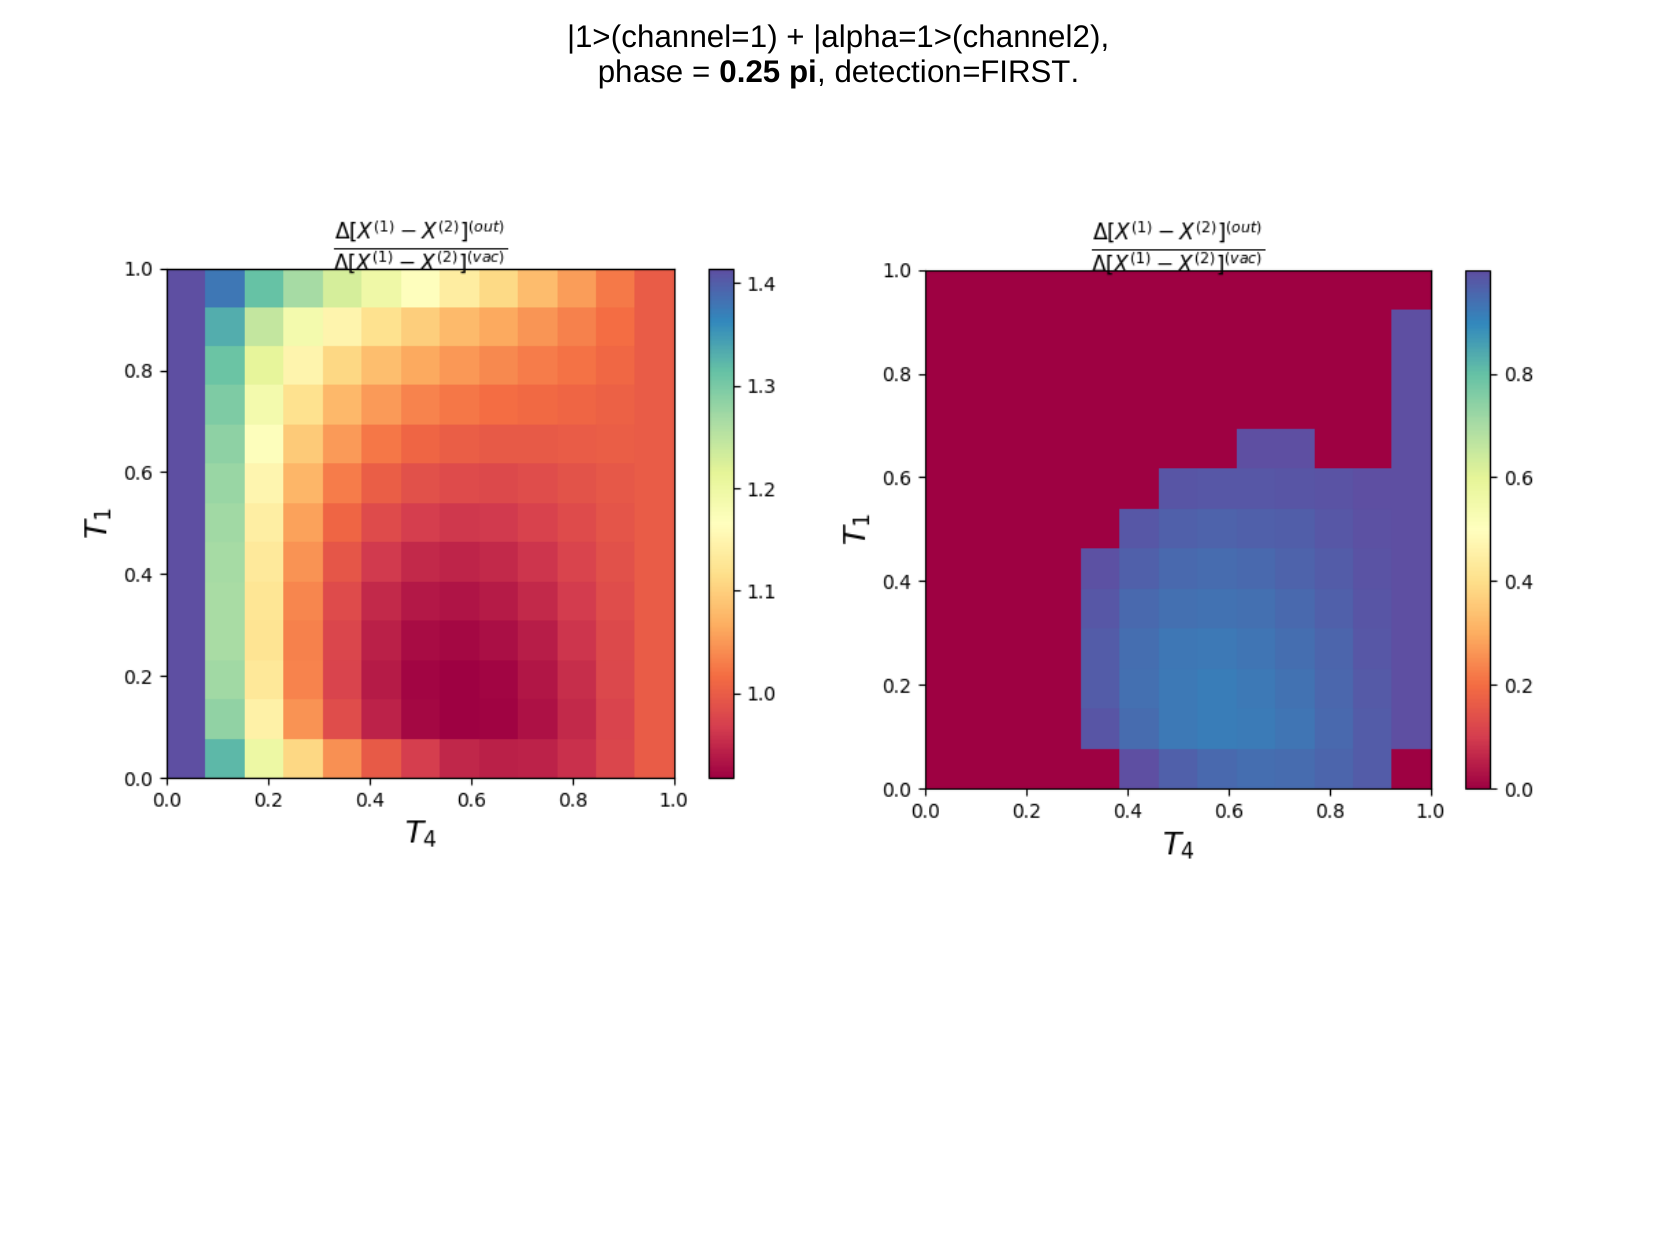

# |1>(channel=1) + |alpha=1>(channel2), phase = 0.25 pi, detection=FIRST.